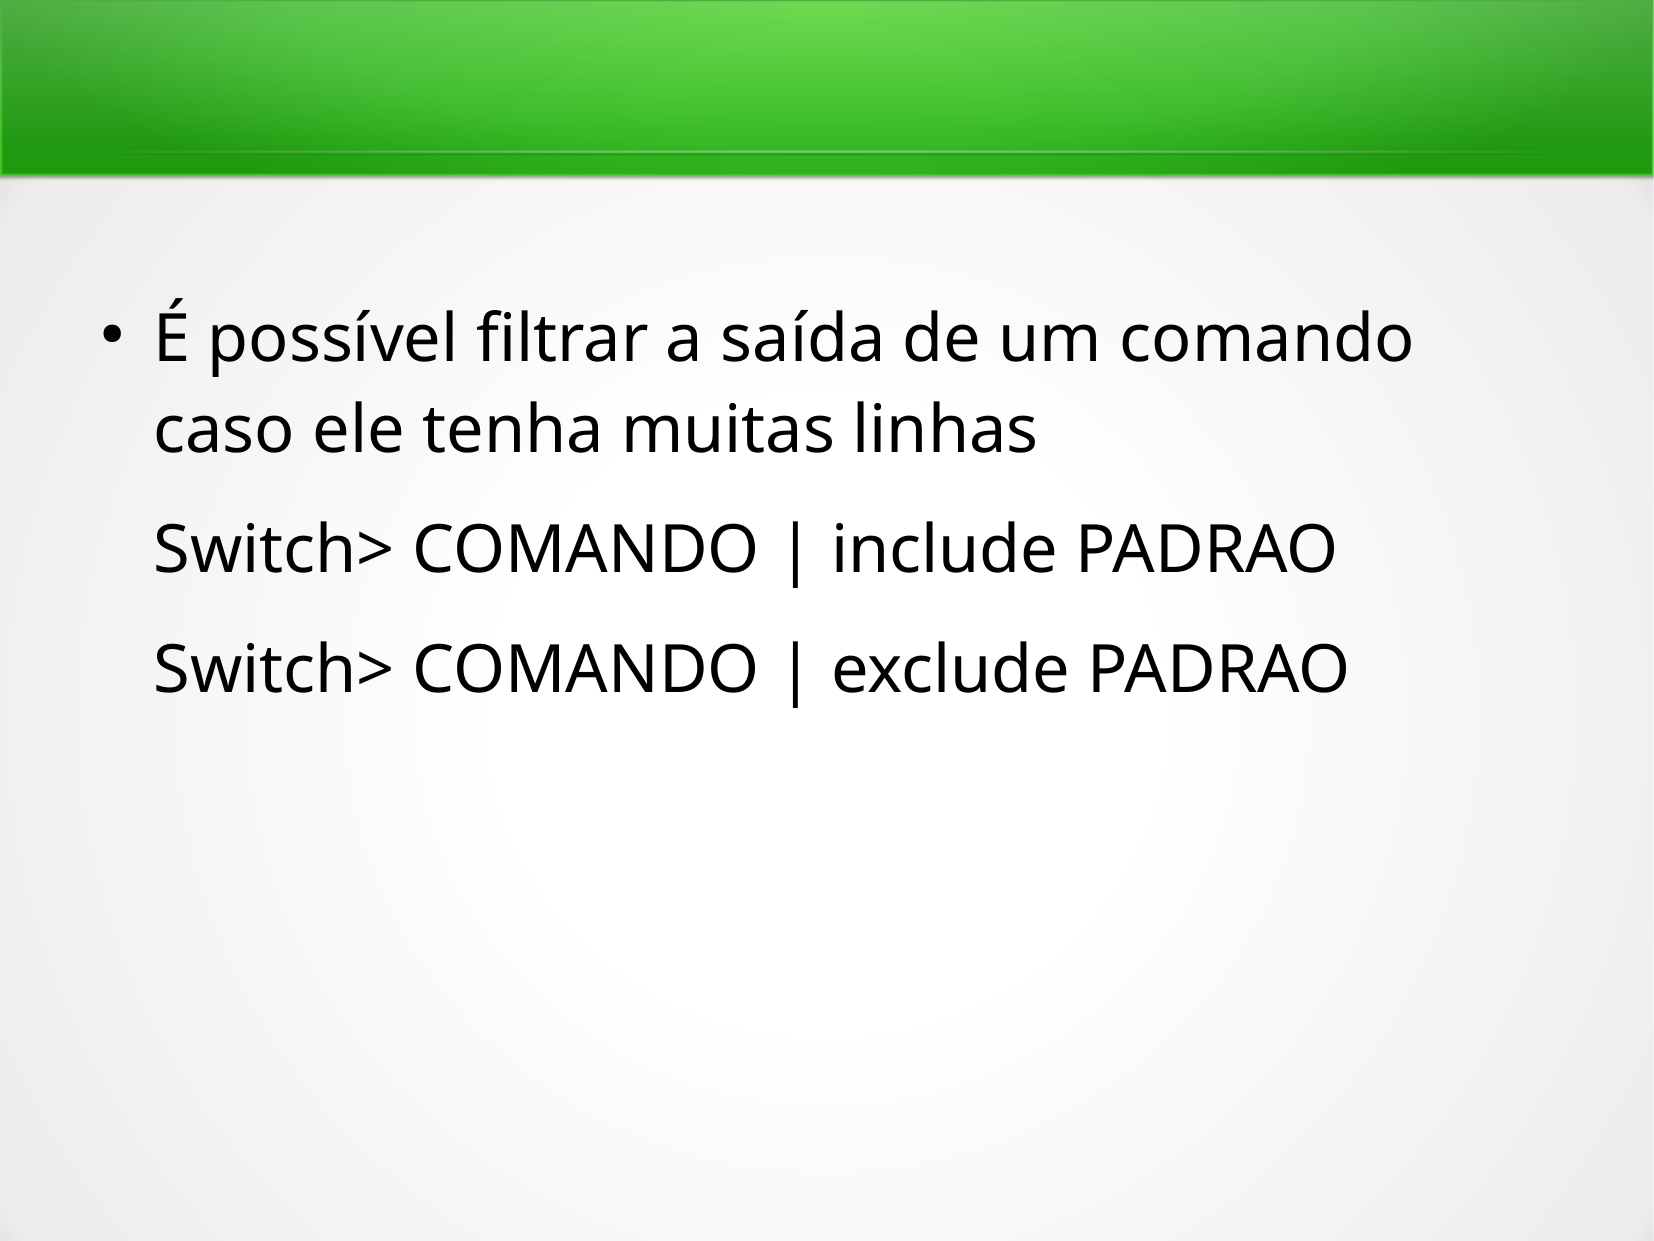

#
É possível filtrar a saída de um comando caso ele tenha muitas linhas
Switch> COMANDO | include PADRAO
Switch> COMANDO | exclude PADRAO